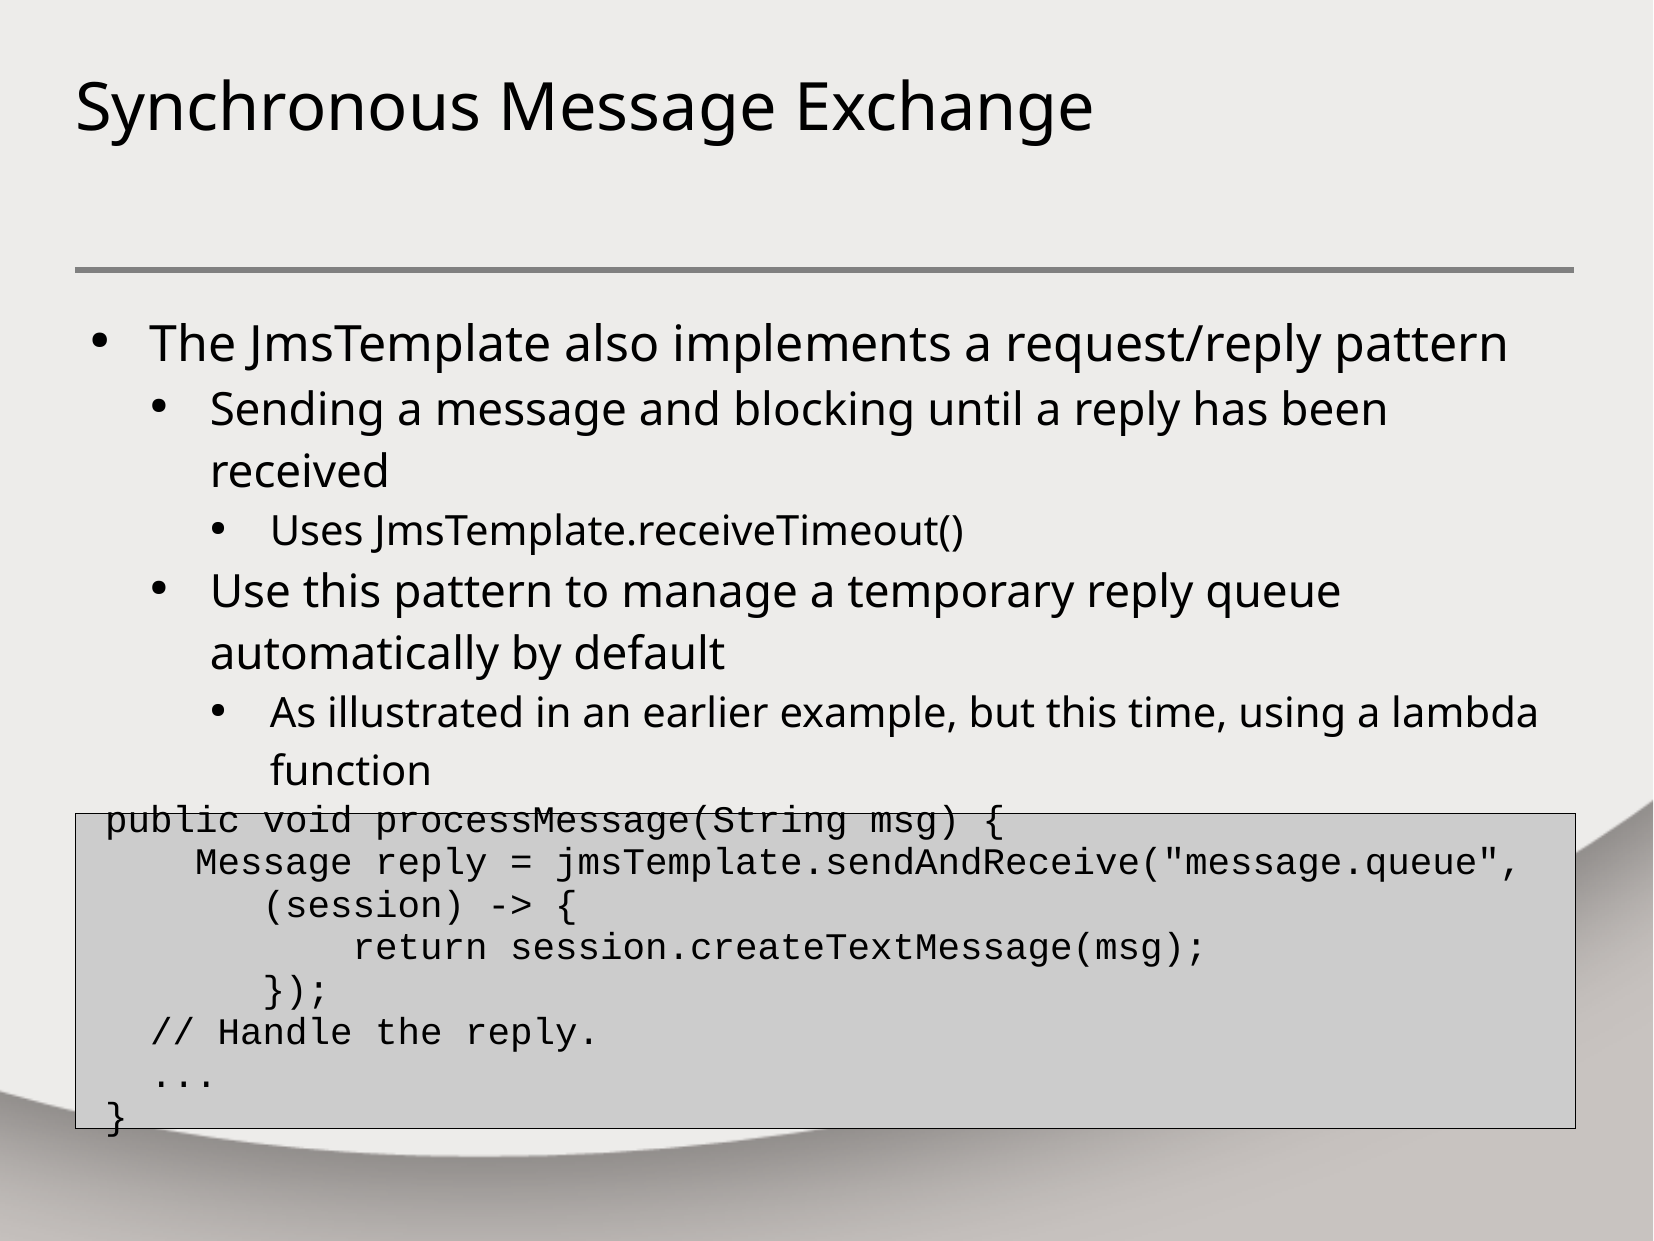

# Synchronous Message Exchange
The JmsTemplate also implements a request/reply pattern
Sending a message and blocking until a reply has been received
Uses JmsTemplate.receiveTimeout()
Use this pattern to manage a temporary reply queue automatically by default
As illustrated in an earlier example, but this time, using a lambda function
public void processMessage(String msg) {
 Message reply = jmsTemplate.sendAndReceive("message.queue",
 (session) -> {
 return session.createTextMessage(msg);
 });
 // Handle the reply.
 ...
}